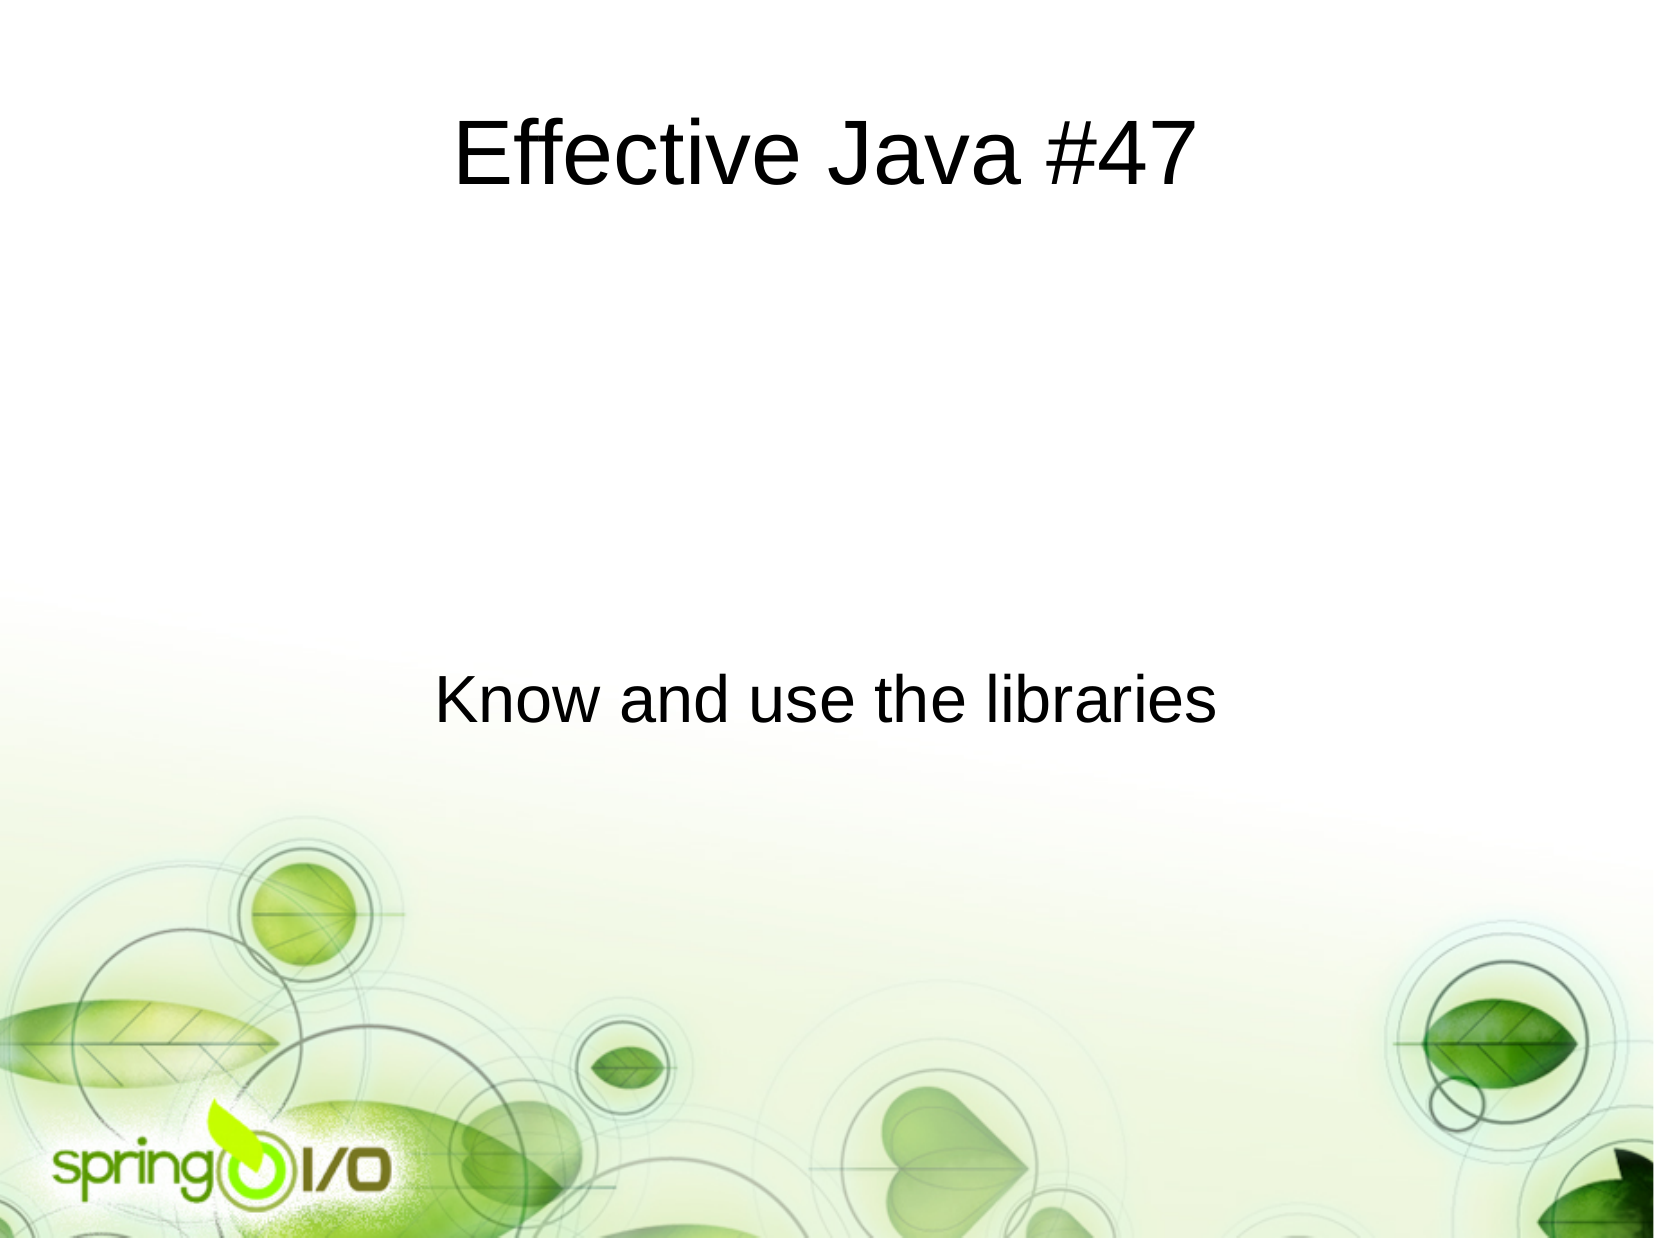

# Effective Java #47
Know and use the libraries